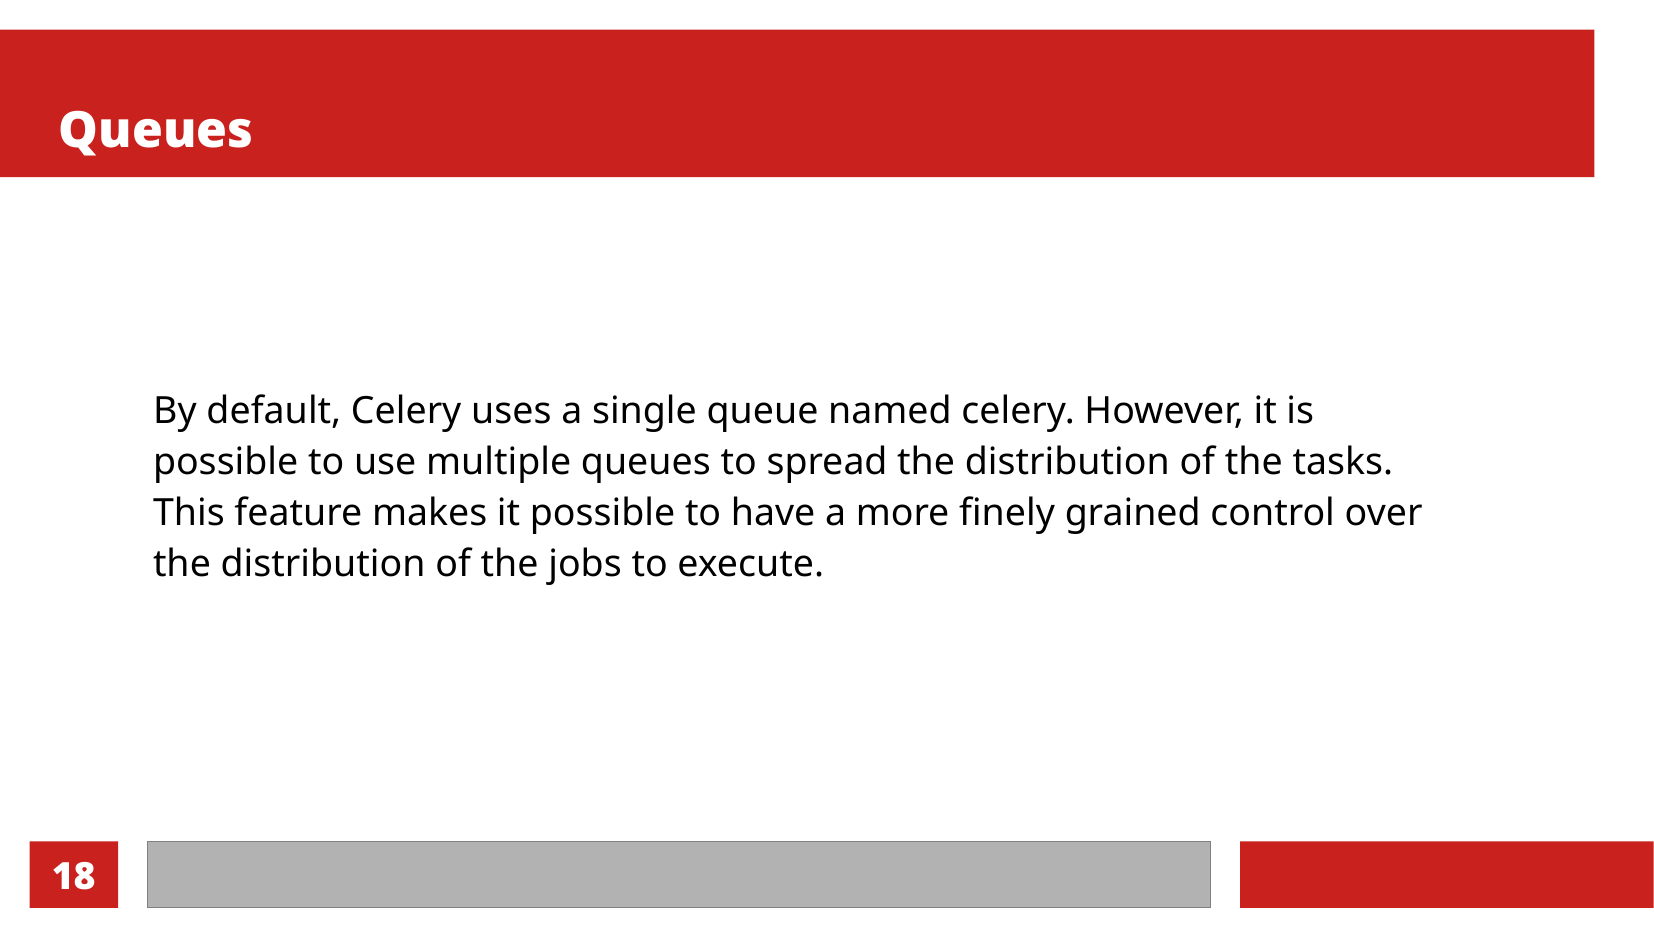

# Queues
By default, Celery uses a single queue named celery. However, it is
possible to use multiple queues to spread the distribution of the tasks.
This feature makes it possible to have a more finely grained control over
the distribution of the jobs to execute.
18